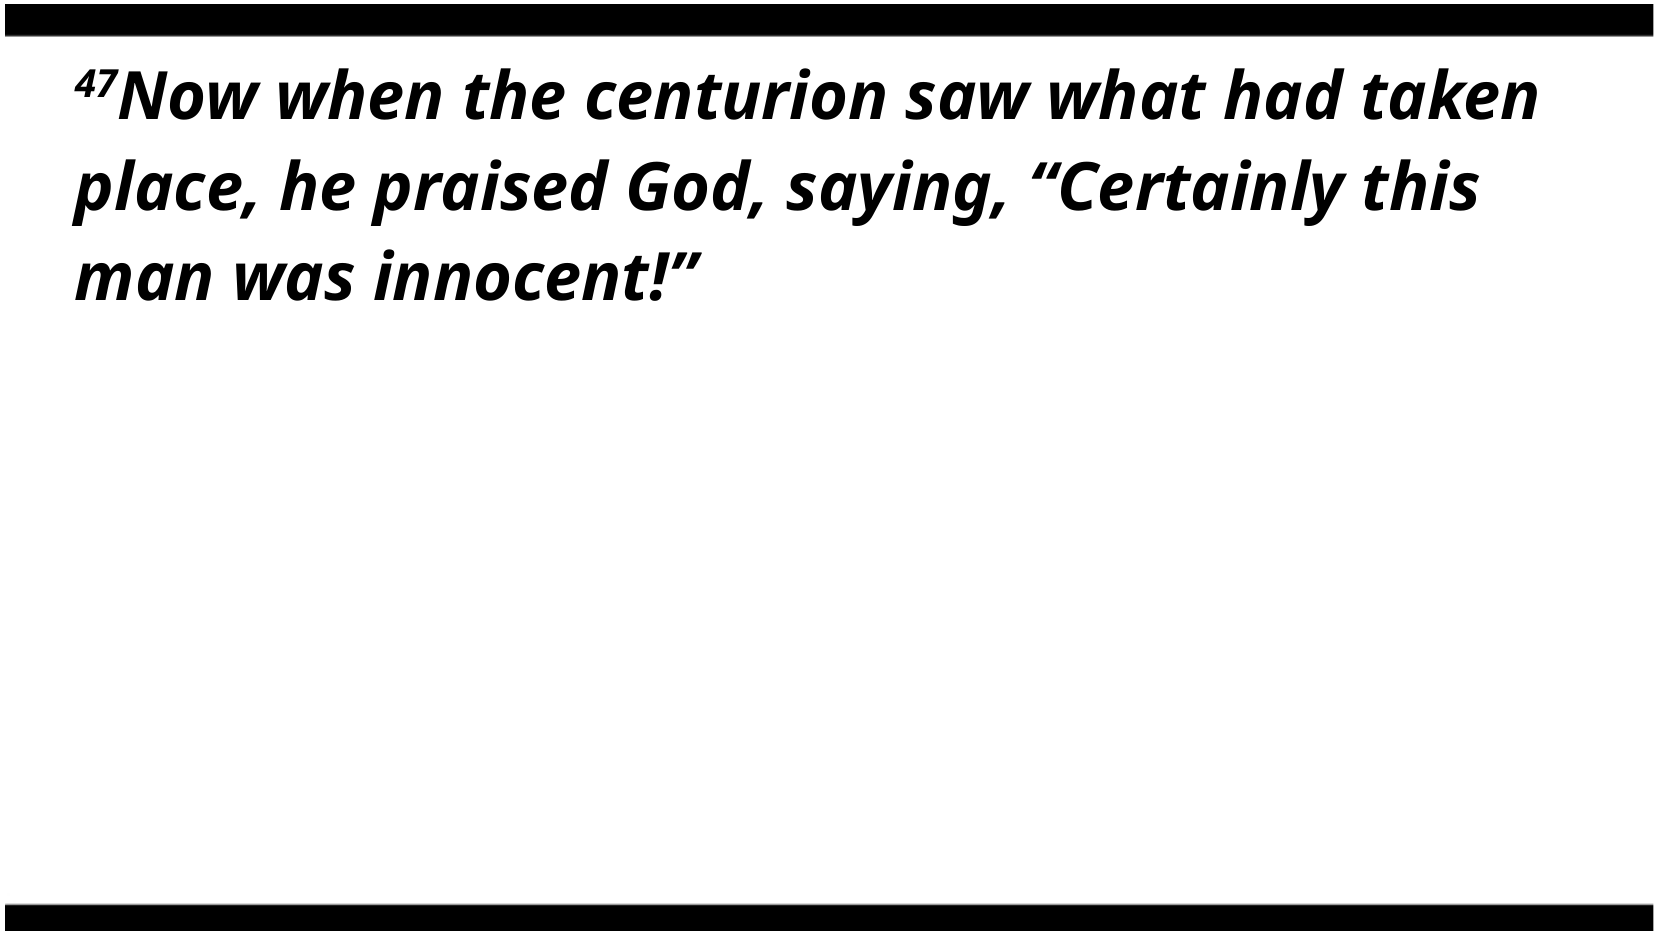

47Now when the centurion saw what had taken place, he praised God, saying, “Certainly this man was innocent!”